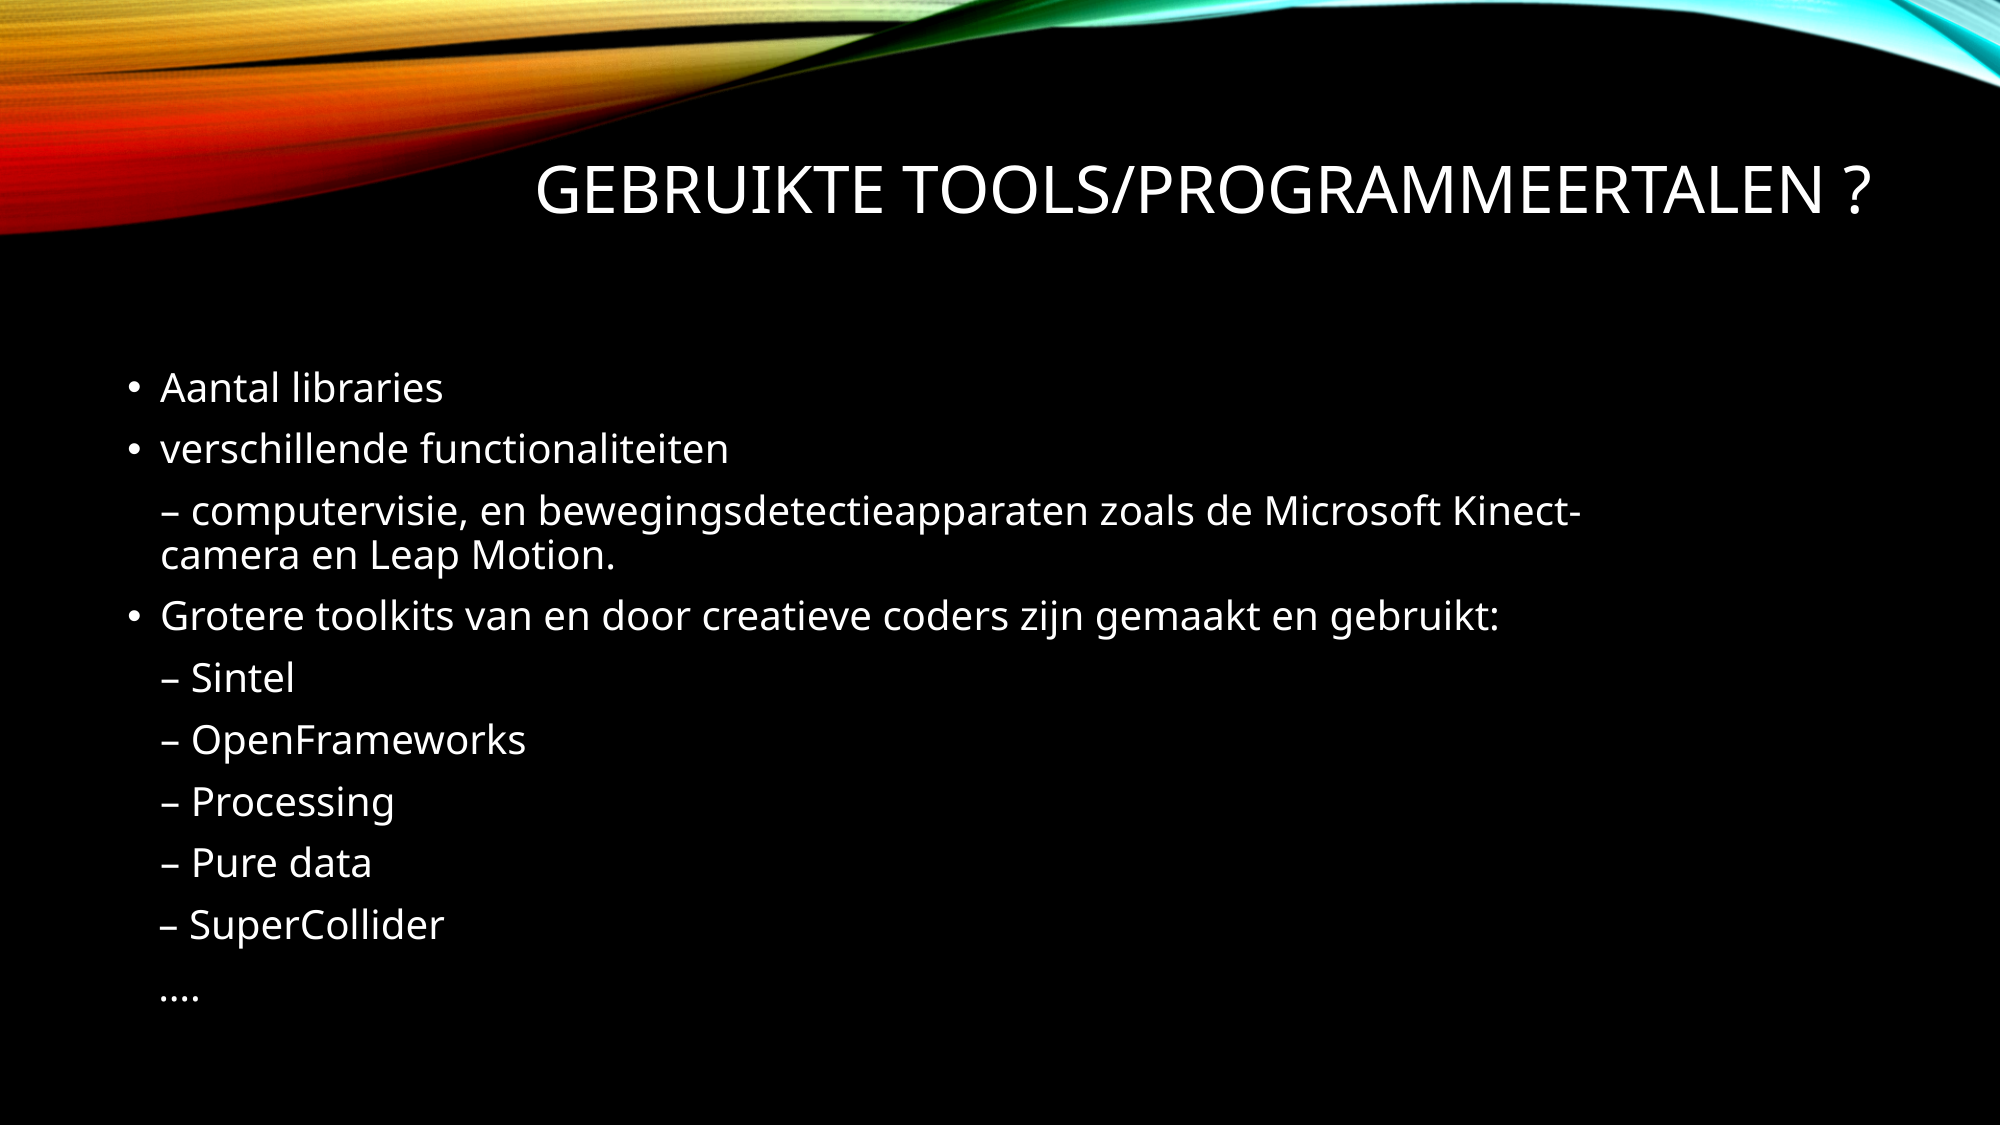

Gebruikte tools/programmeertalen ?
Aantal libraries
verschillende functionaliteiten
– computervisie, en bewegingsdetectieapparaten zoals de Microsoft Kinect- camera en Leap Motion.
Grotere toolkits van en door creatieve coders zijn gemaakt en gebruikt:
– Sintel
– OpenFrameworks
– Processing
– Pure data
– SuperCollider
….